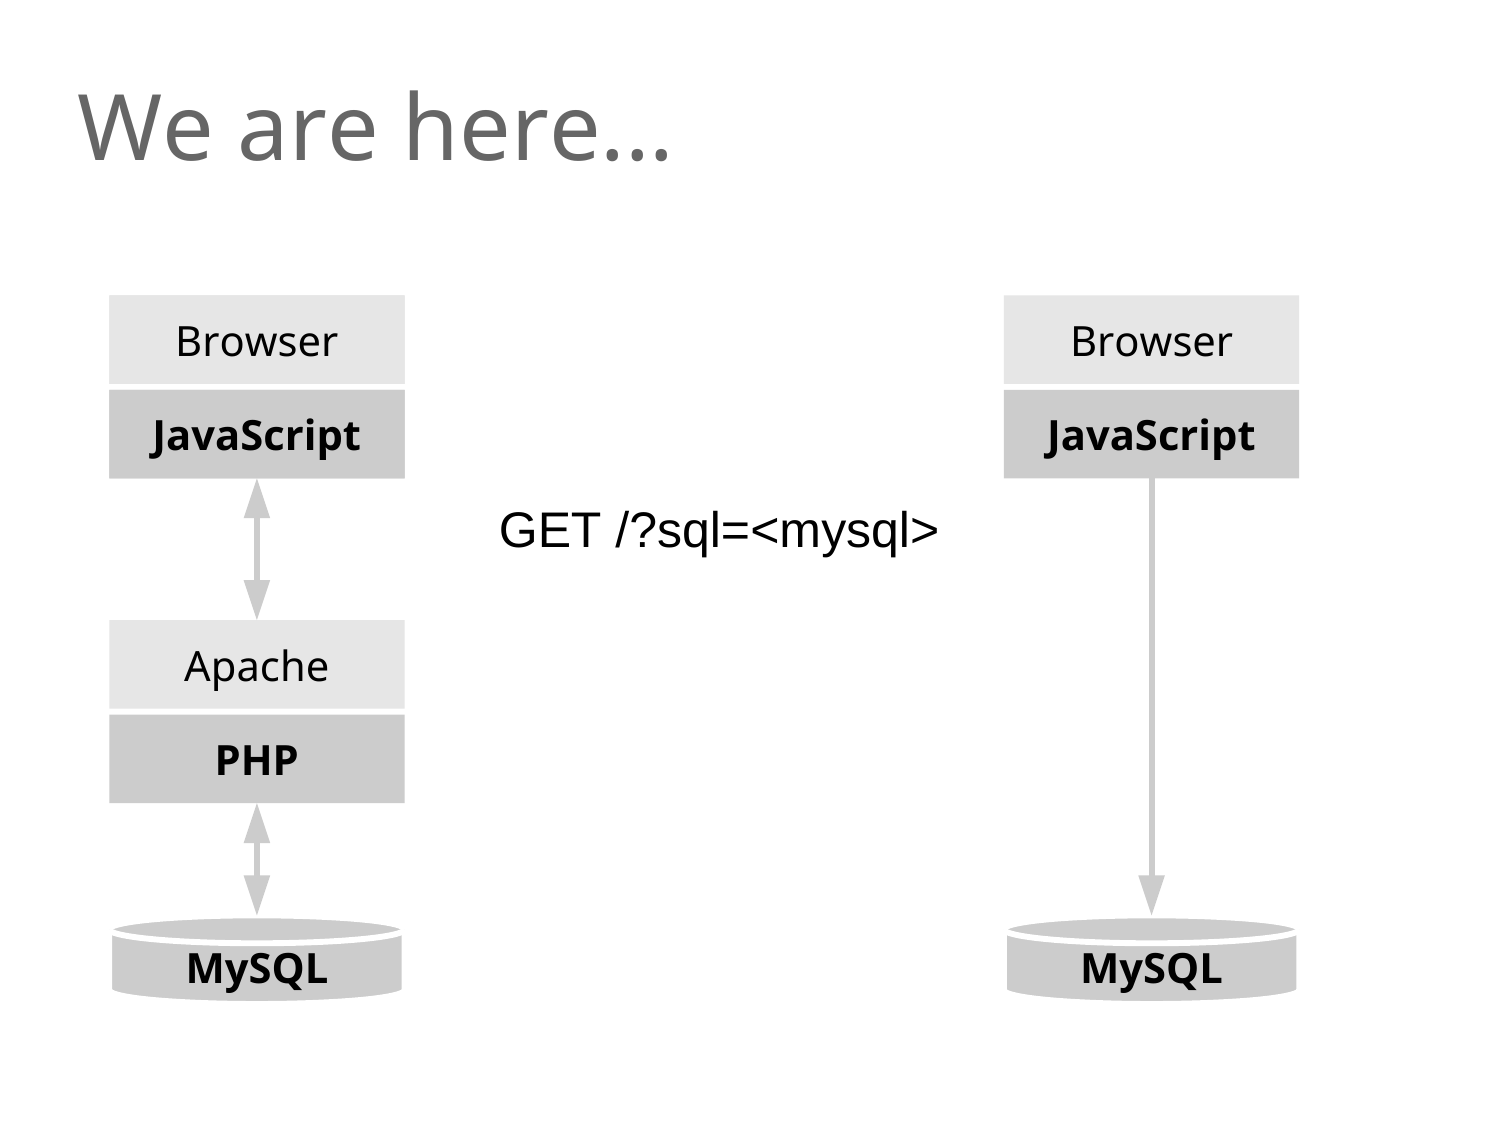

# We are here...
Browser
Browser
Browser
JavaScript
JavaScript
JavaScript
GET /?sql=<mysql>
Apache
PHP
MySQL
MySQL